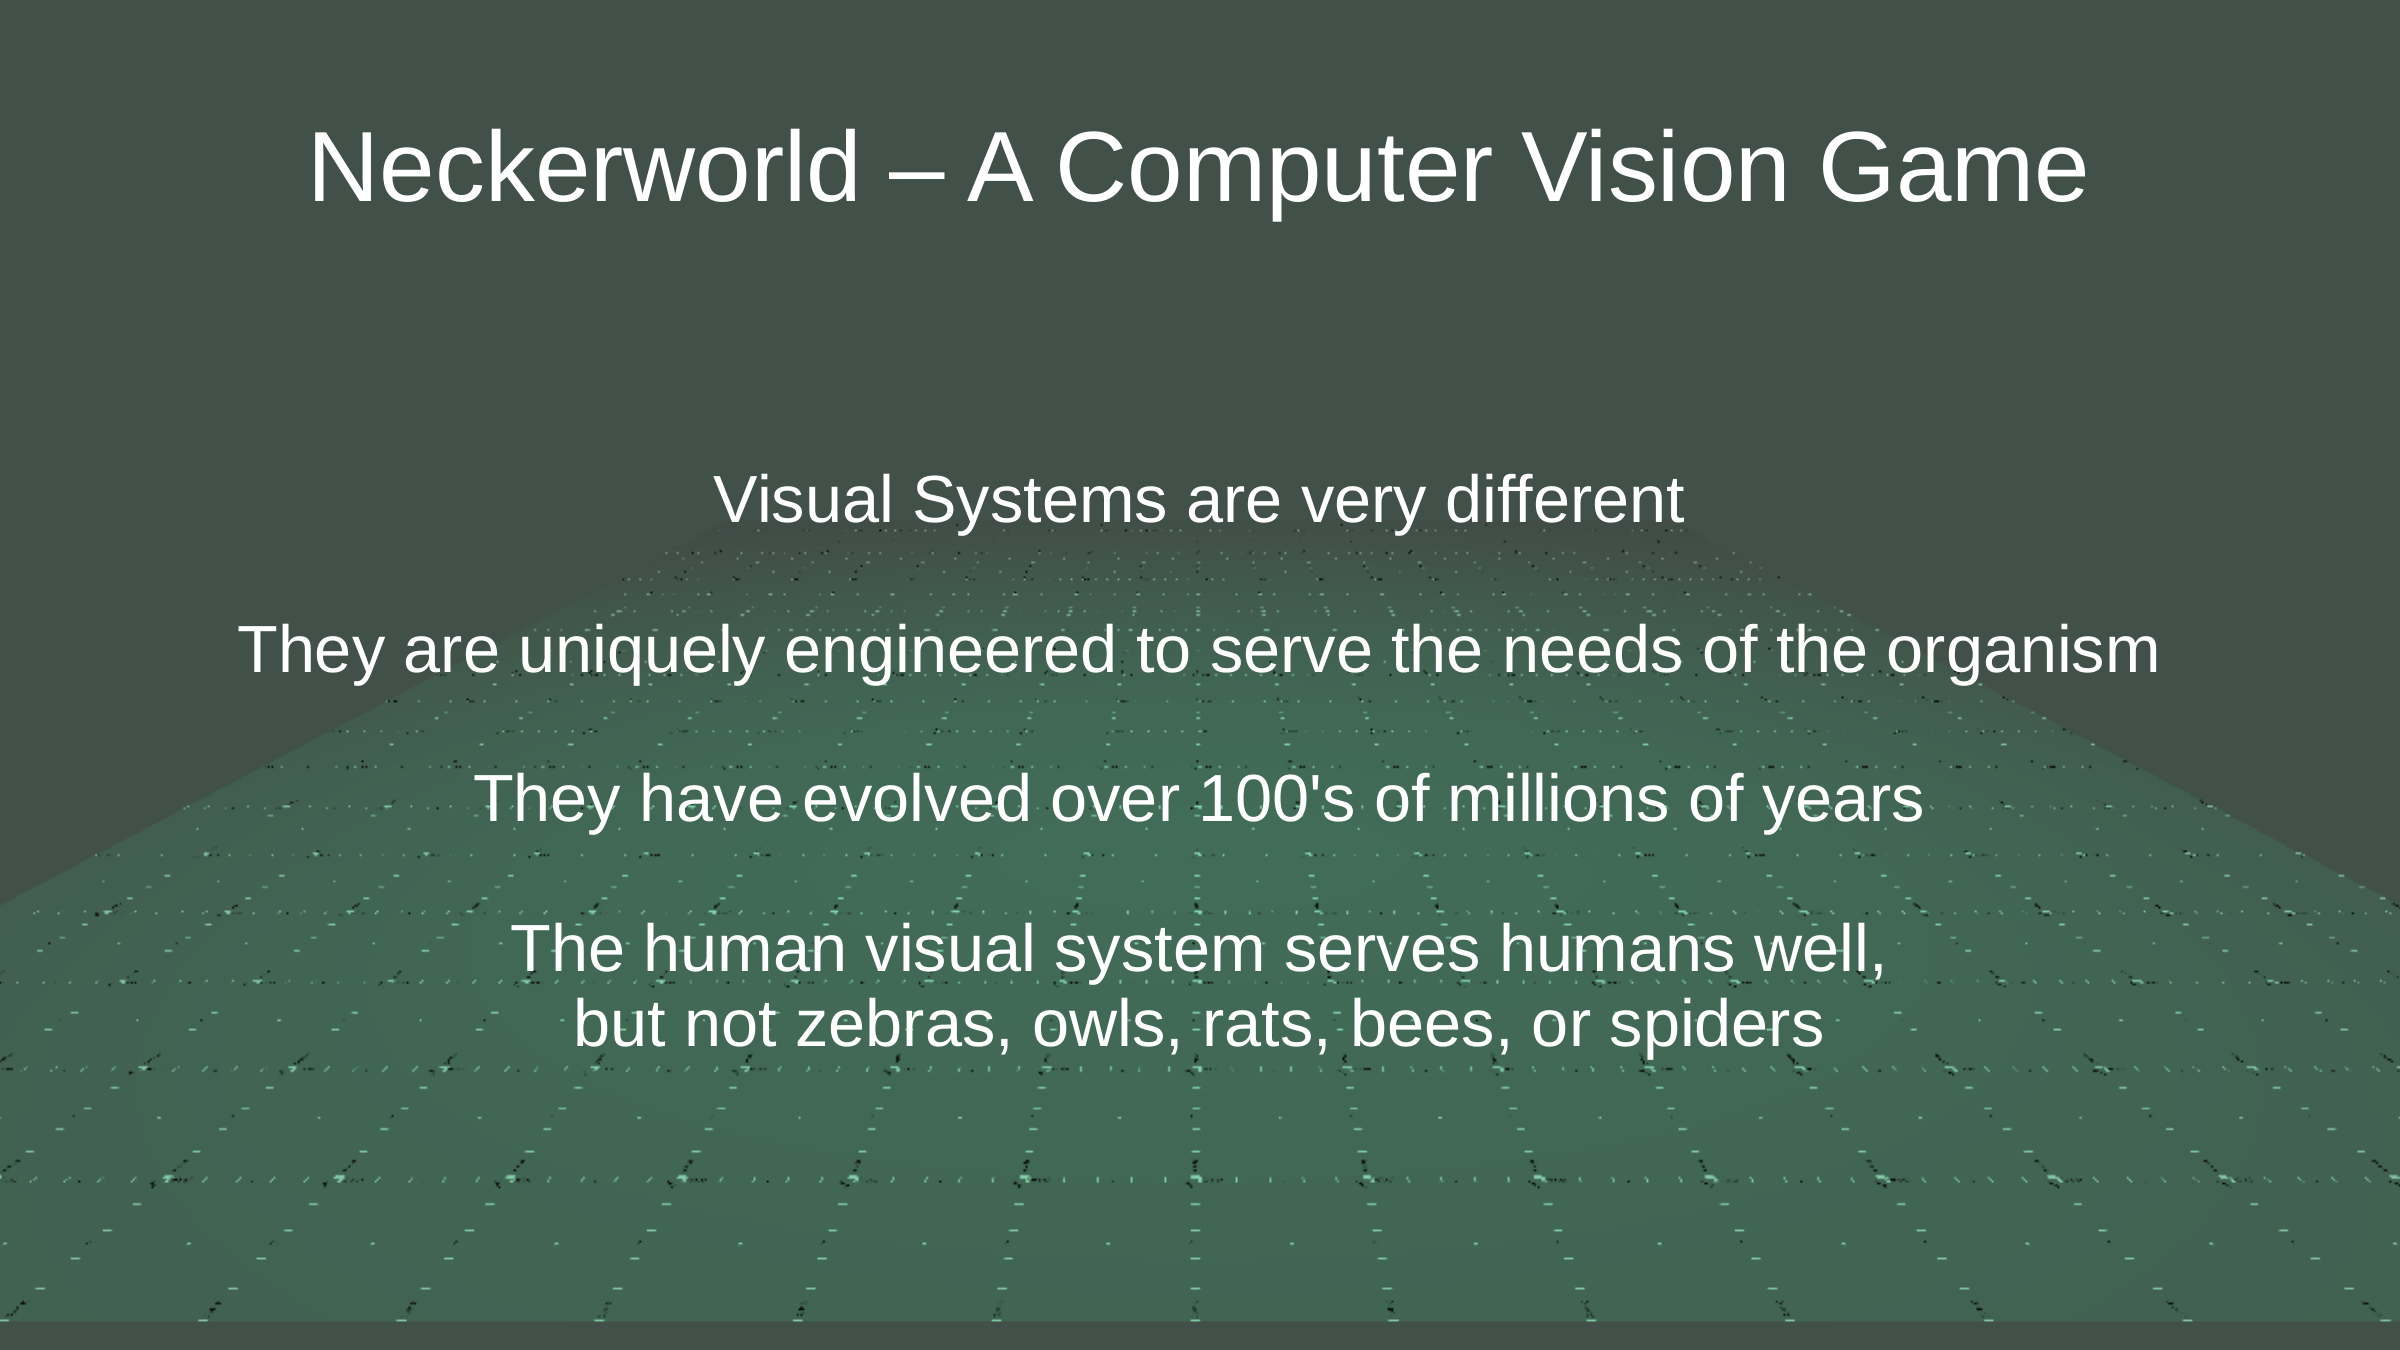

# Neckerworld – A Computer Vision Game
Visual Systems are very different
They are uniquely engineered to serve the needs of the organism
They have evolved over 100's of millions of years
The human visual system serves humans well,
but not zebras, owls, rats, bees, or spiders